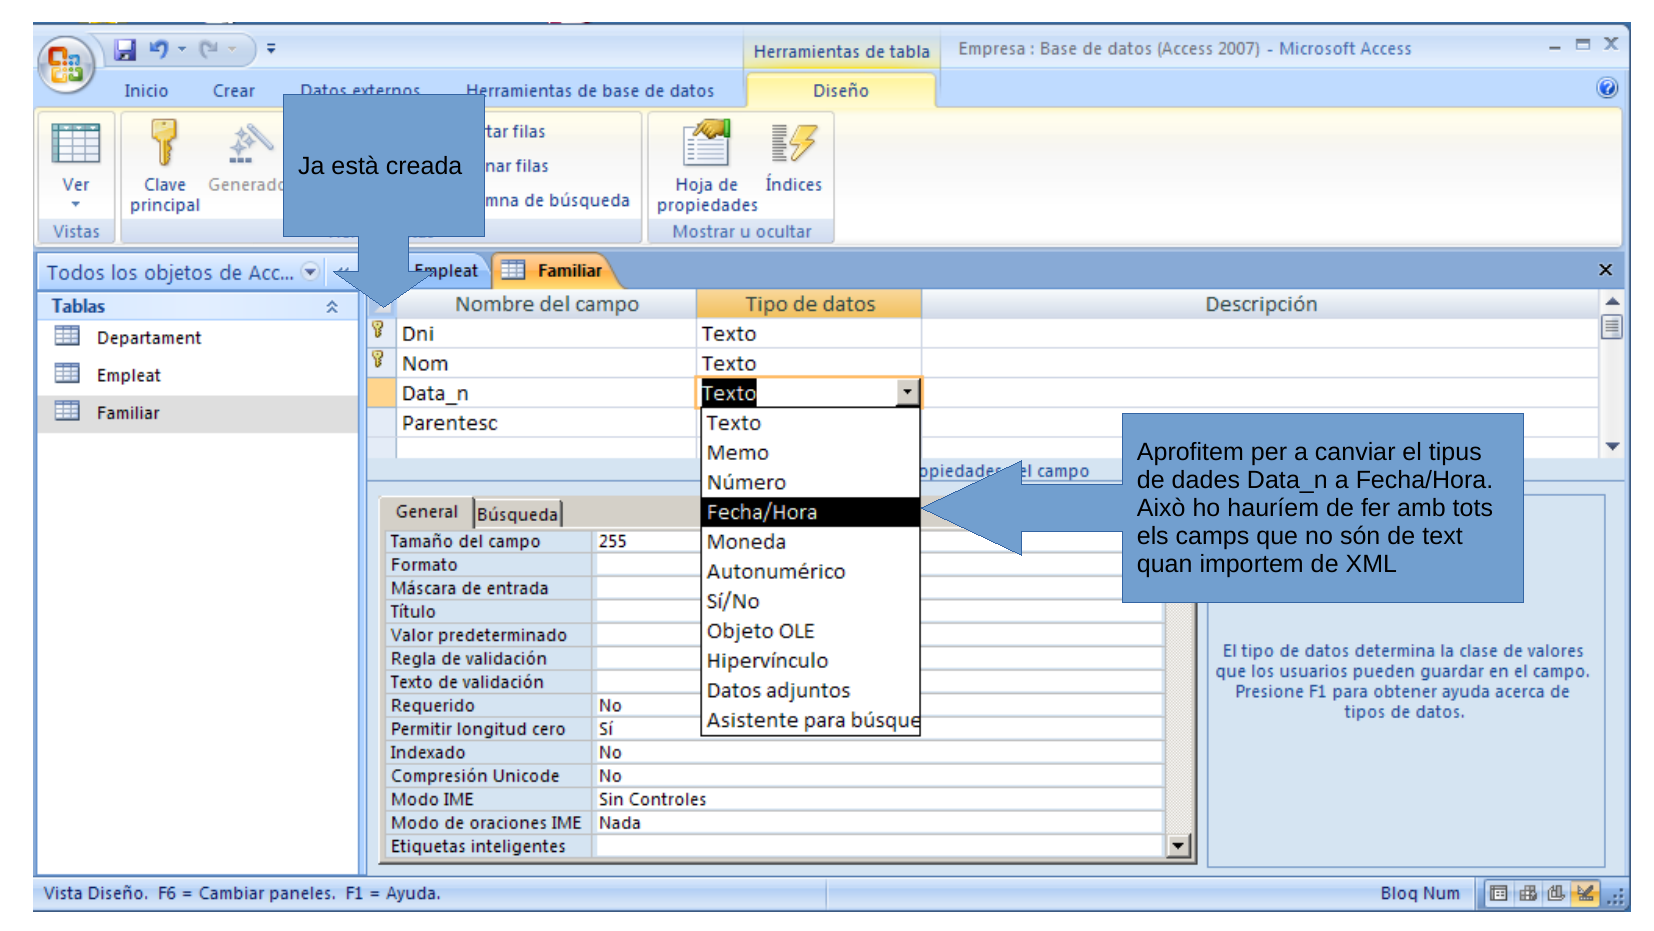

Ja està creada
Aprofitem per a canviar el tipus de dades Data_n a Fecha/Hora.
Això ho hauríem de fer amb tots els camps que no són de text quan importem de XML